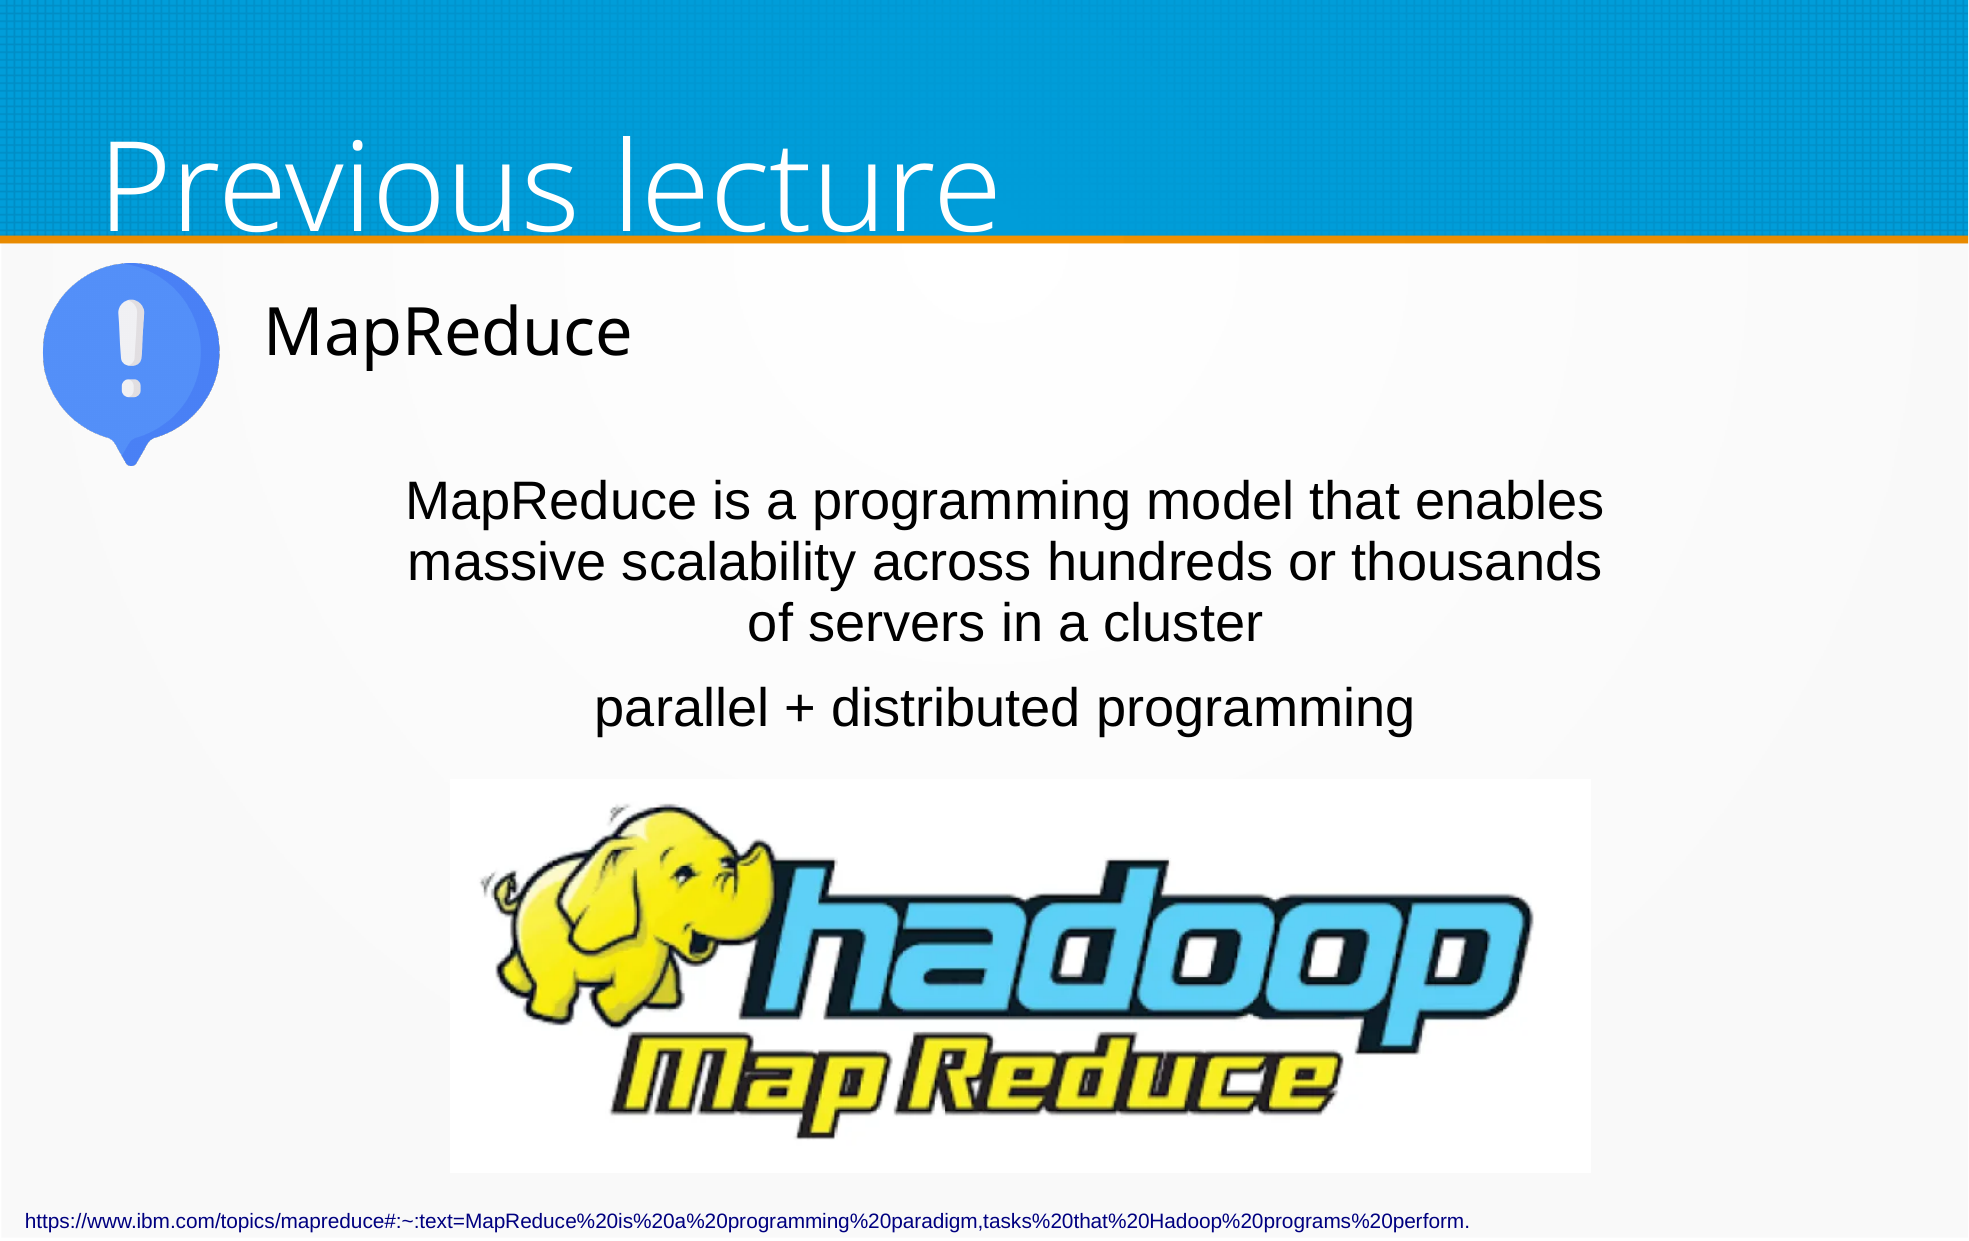

# Previous lecture
MapReduce
MapReduce is a programming model that enables massive scalability across hundreds or thousands of servers in a cluster
parallel + distributed programming
https://www.ibm.com/topics/mapreduce#:~:text=MapReduce%20is%20a%20programming%20paradigm,tasks%20that%20Hadoop%20programs%20perform.